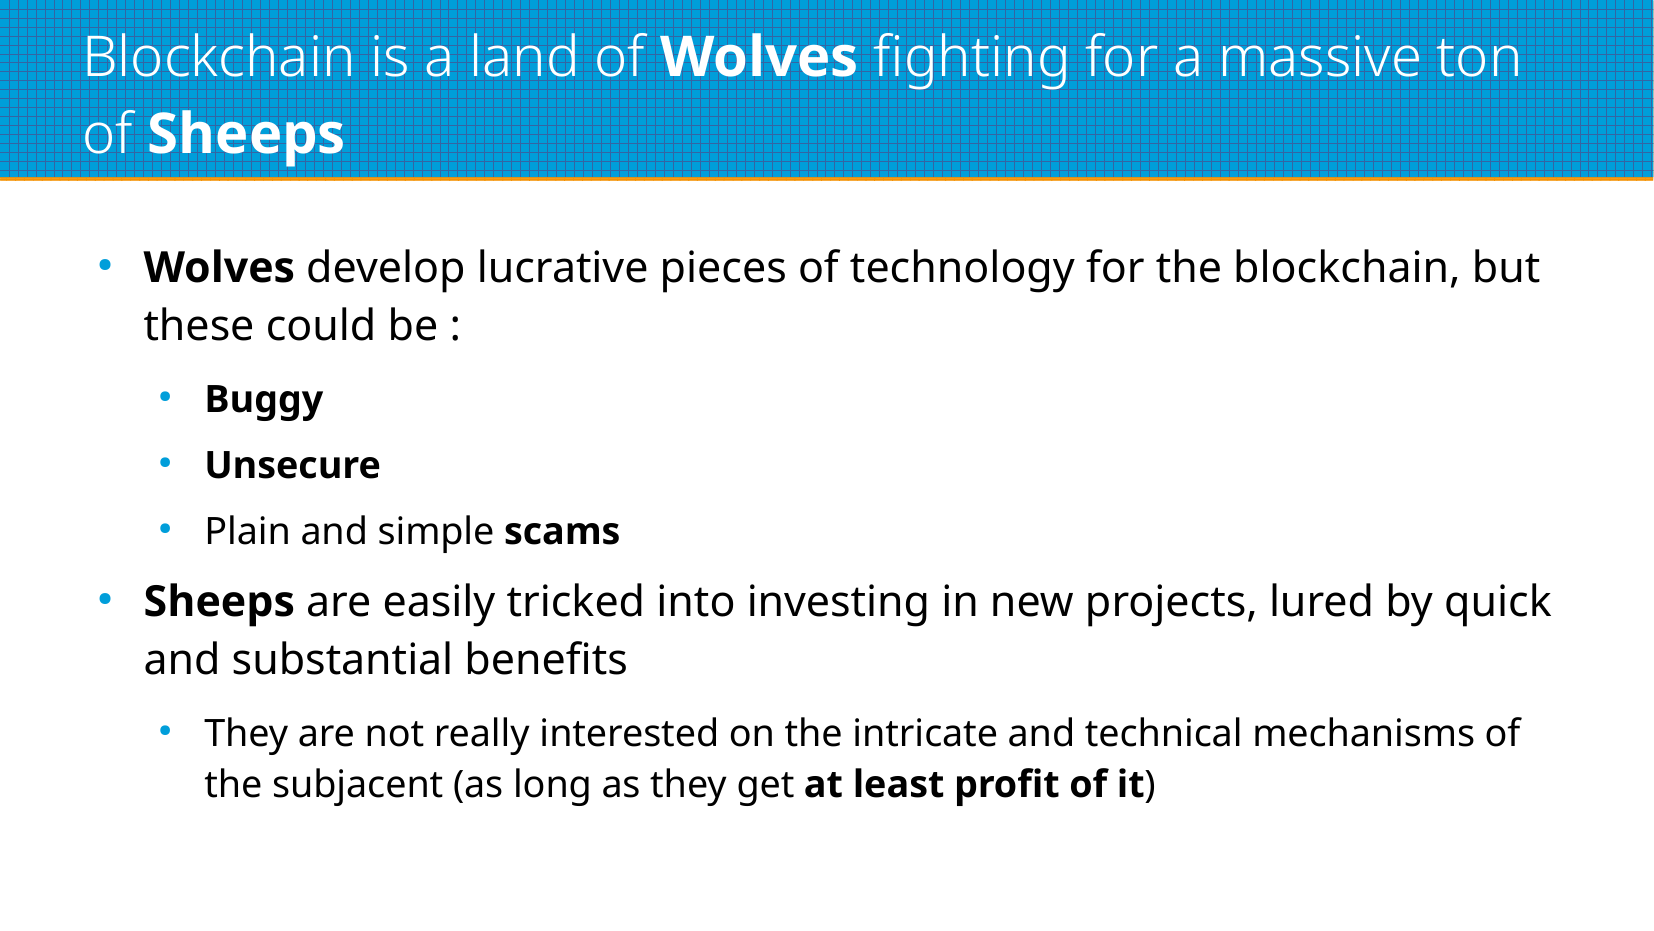

# Blockchain is a land of Wolves fighting for a massive ton of Sheeps
Wolves develop lucrative pieces of technology for the blockchain, but these could be :
Buggy
Unsecure
Plain and simple scams
Sheeps are easily tricked into investing in new projects, lured by quick and substantial benefits
They are not really interested on the intricate and technical mechanisms of the subjacent (as long as they get at least profit of it)